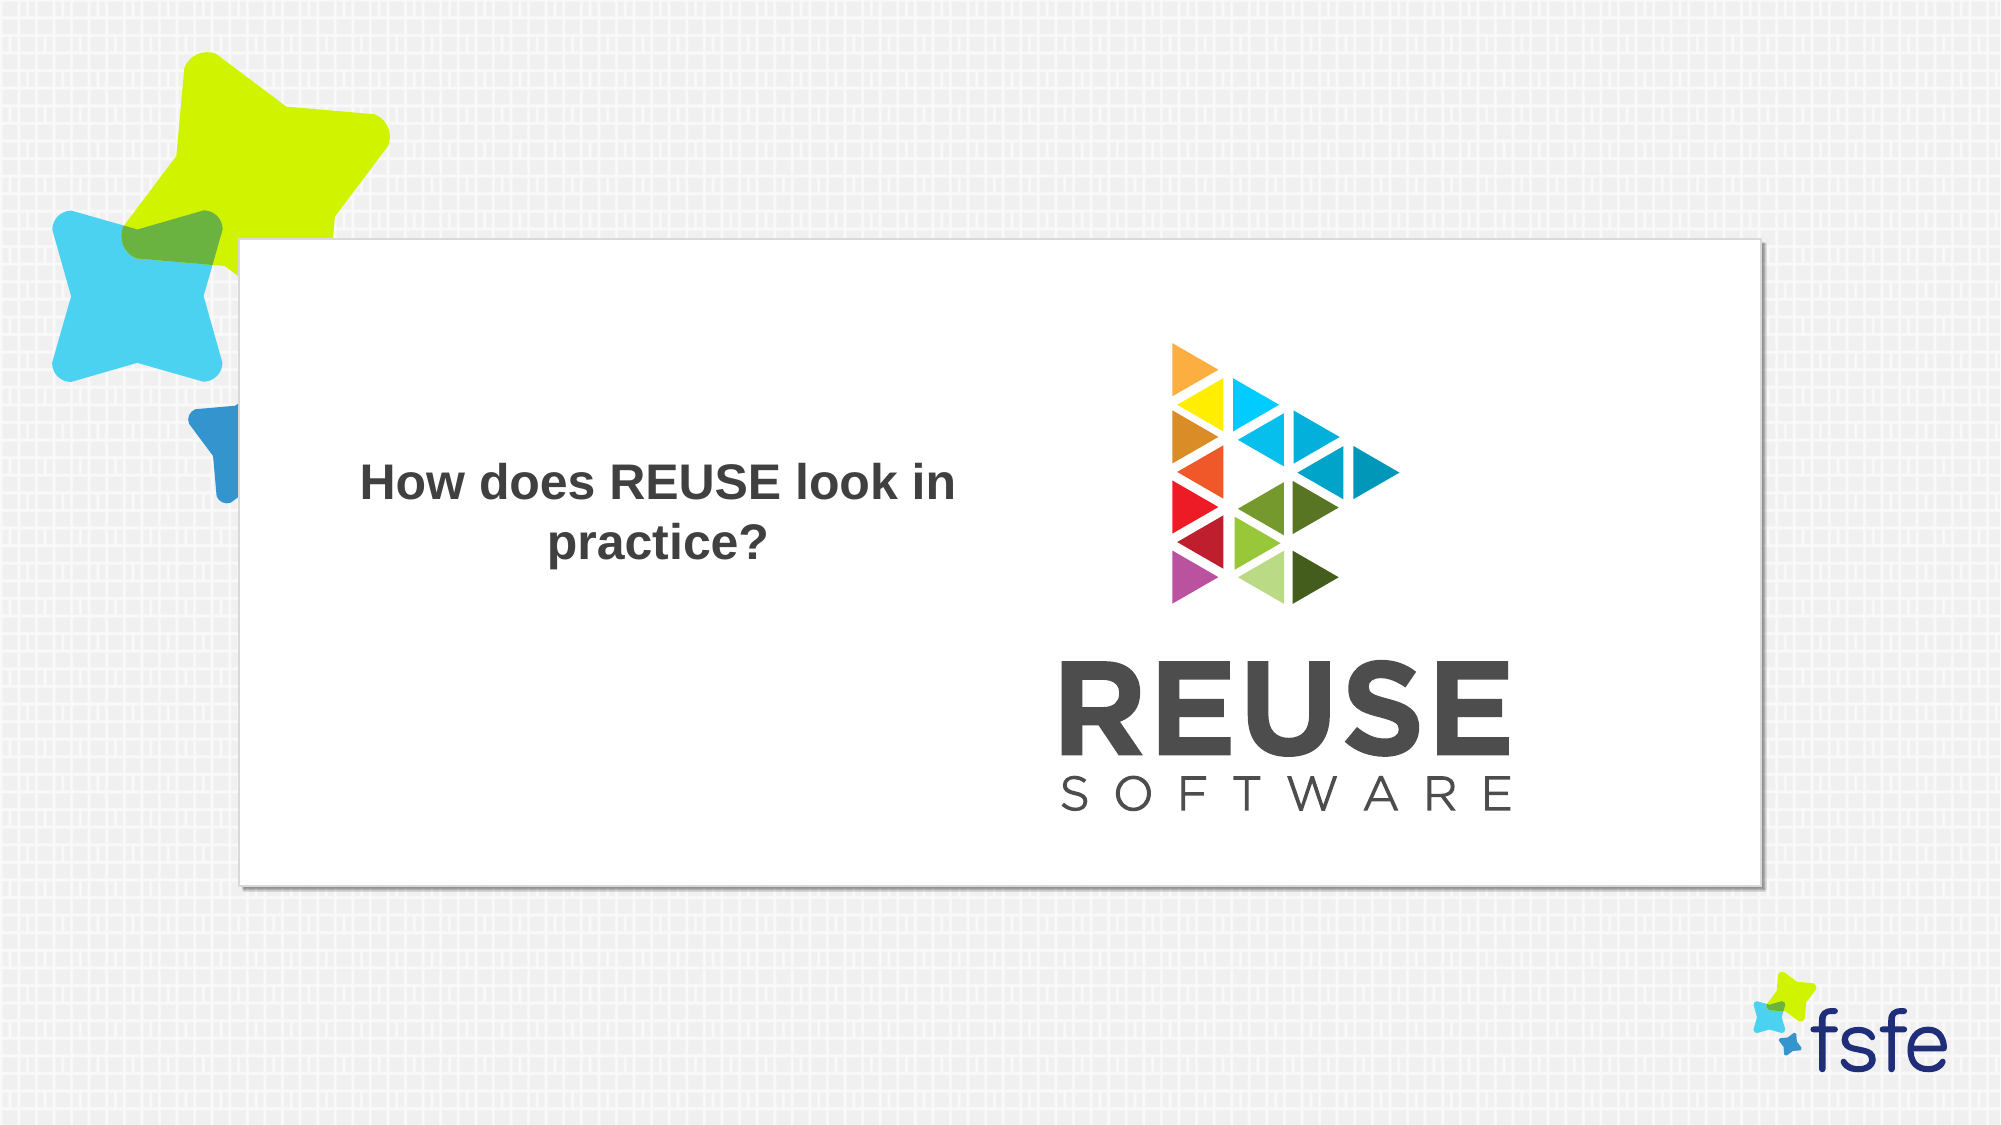

# How does REUSE look in practice?